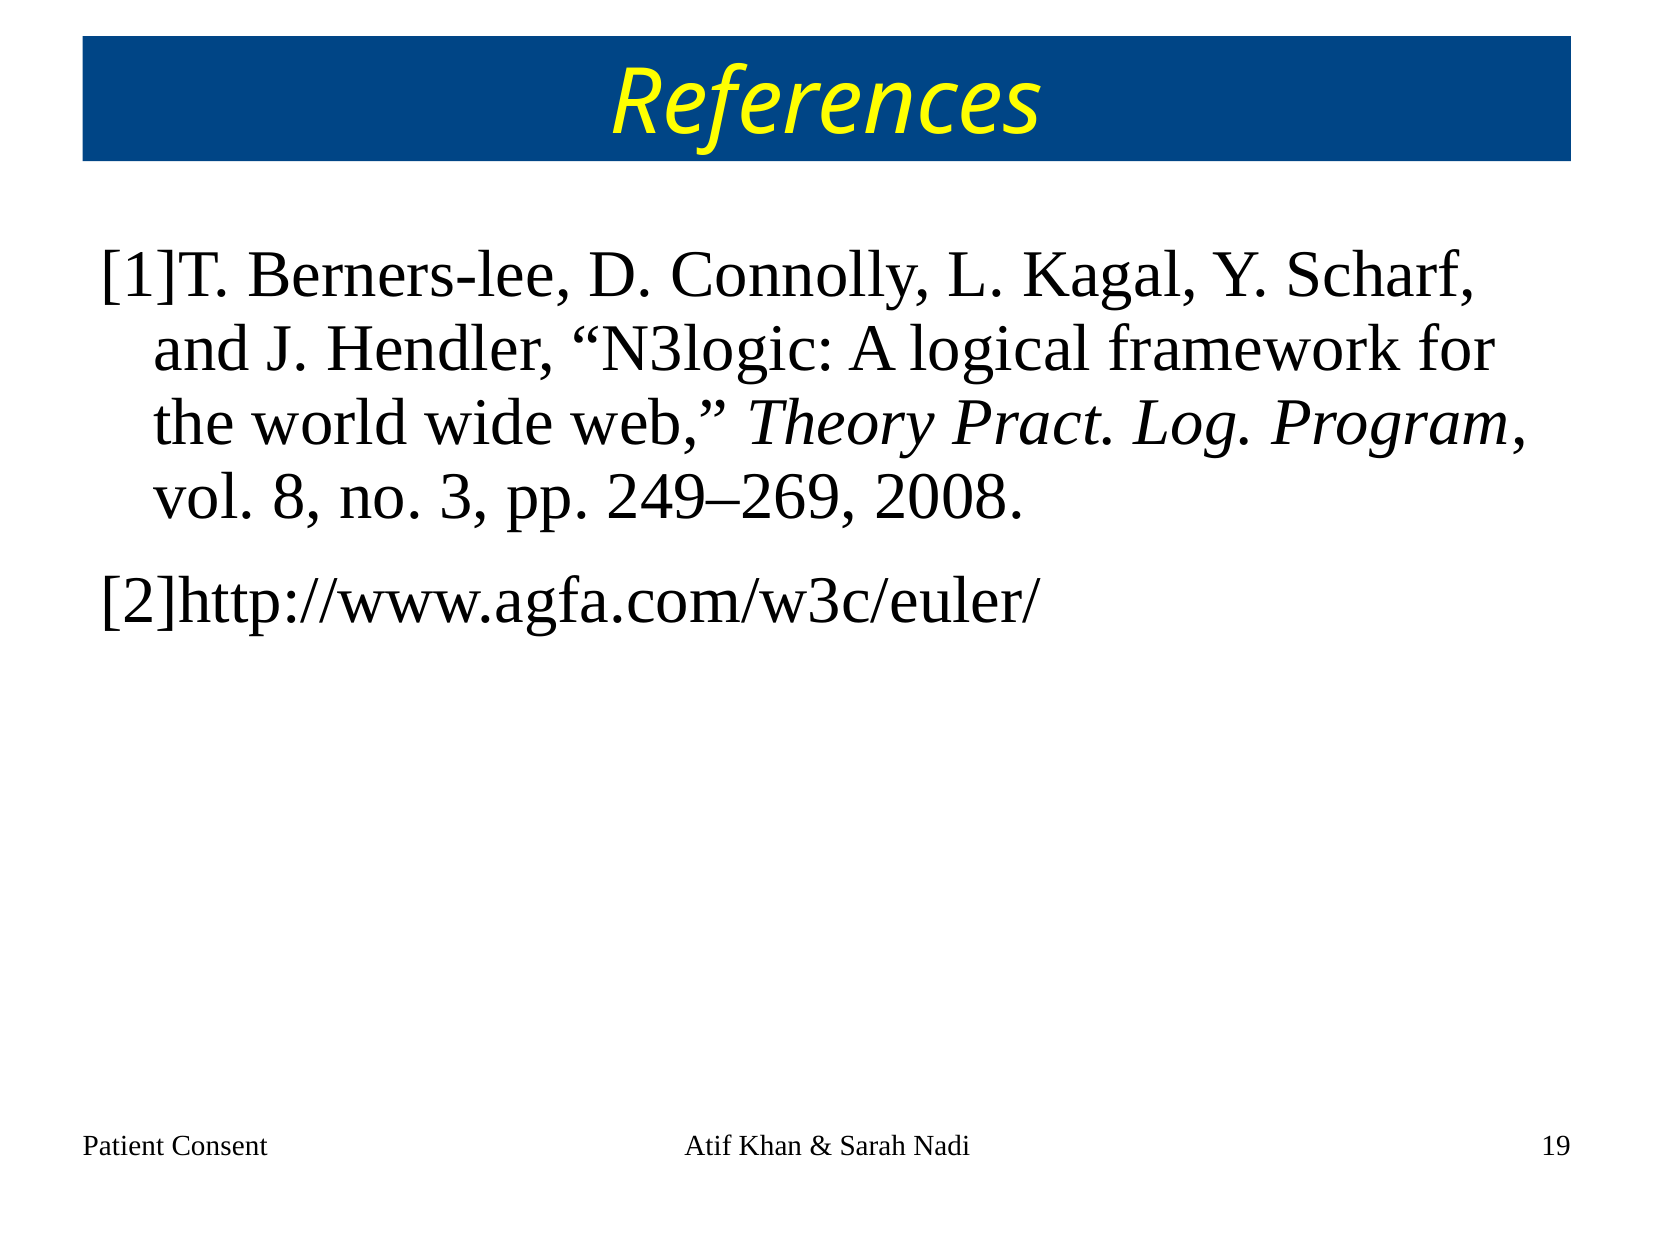

# References
T. Berners-lee, D. Connolly, L. Kagal, Y. Scharf, and J. Hendler, “N3logic: A logical framework for the world wide web,” Theory Pract. Log. Program, vol. 8, no. 3, pp. 249–269, 2008.
http://www.agfa.com/w3c/euler/
Patient Consent
Atif Khan & Sarah Nadi
19